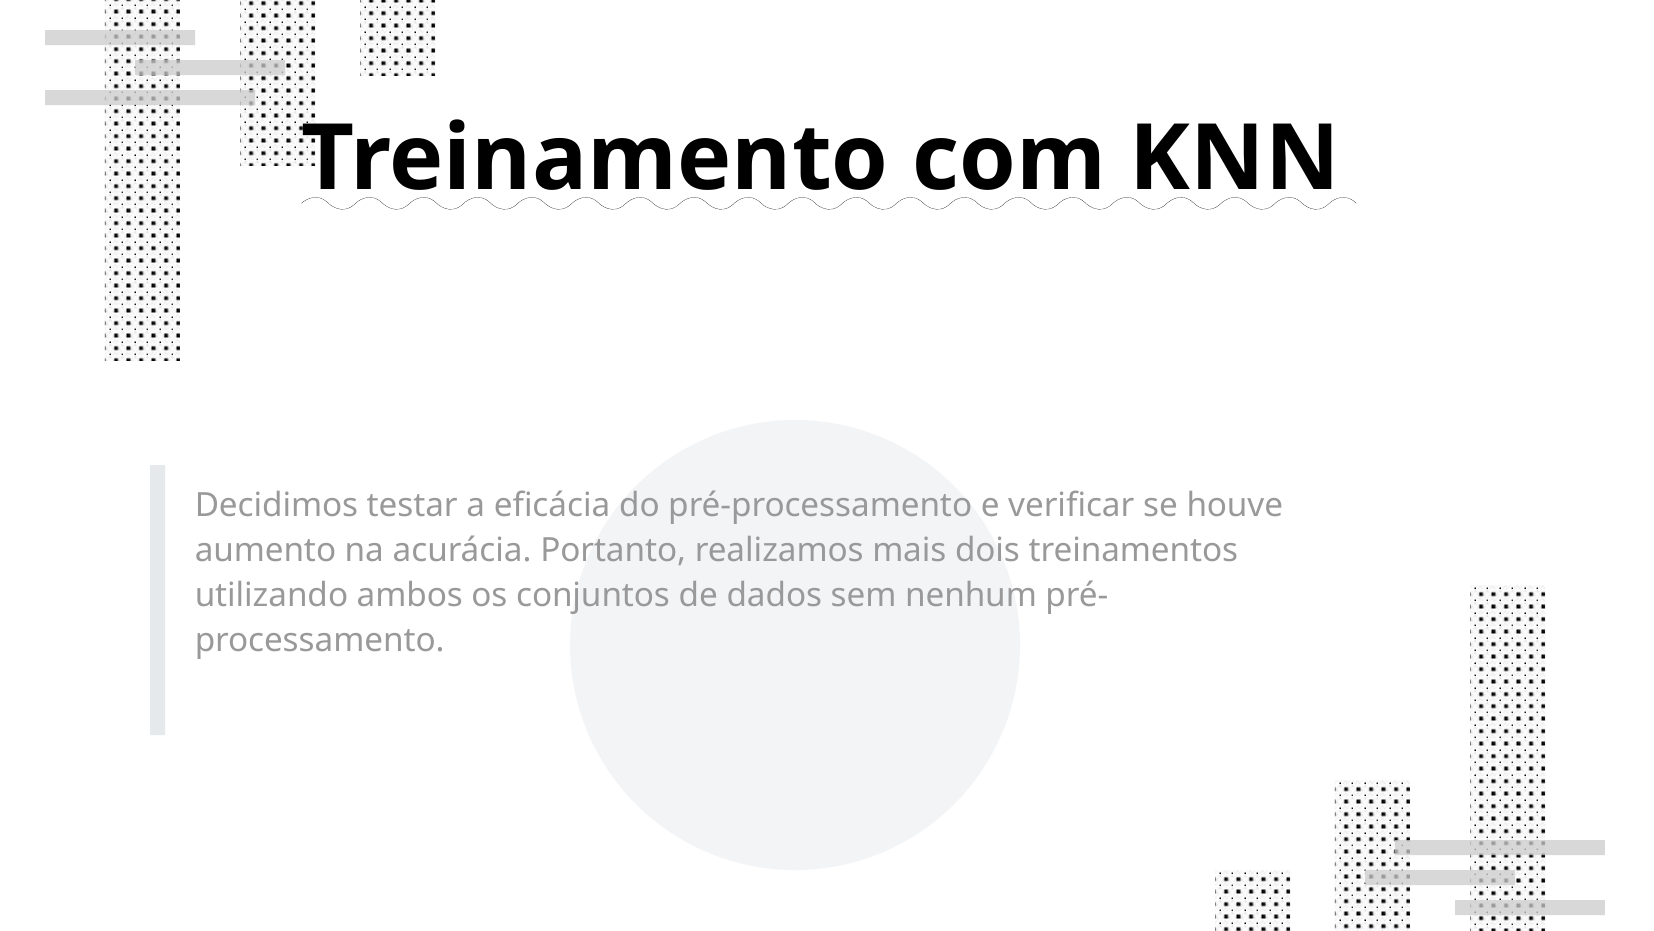

# Treinamento com KNN
Decidimos testar a eficácia do pré-processamento e verificar se houve aumento na acurácia. Portanto, realizamos mais dois treinamentos utilizando ambos os conjuntos de dados sem nenhum pré-processamento.